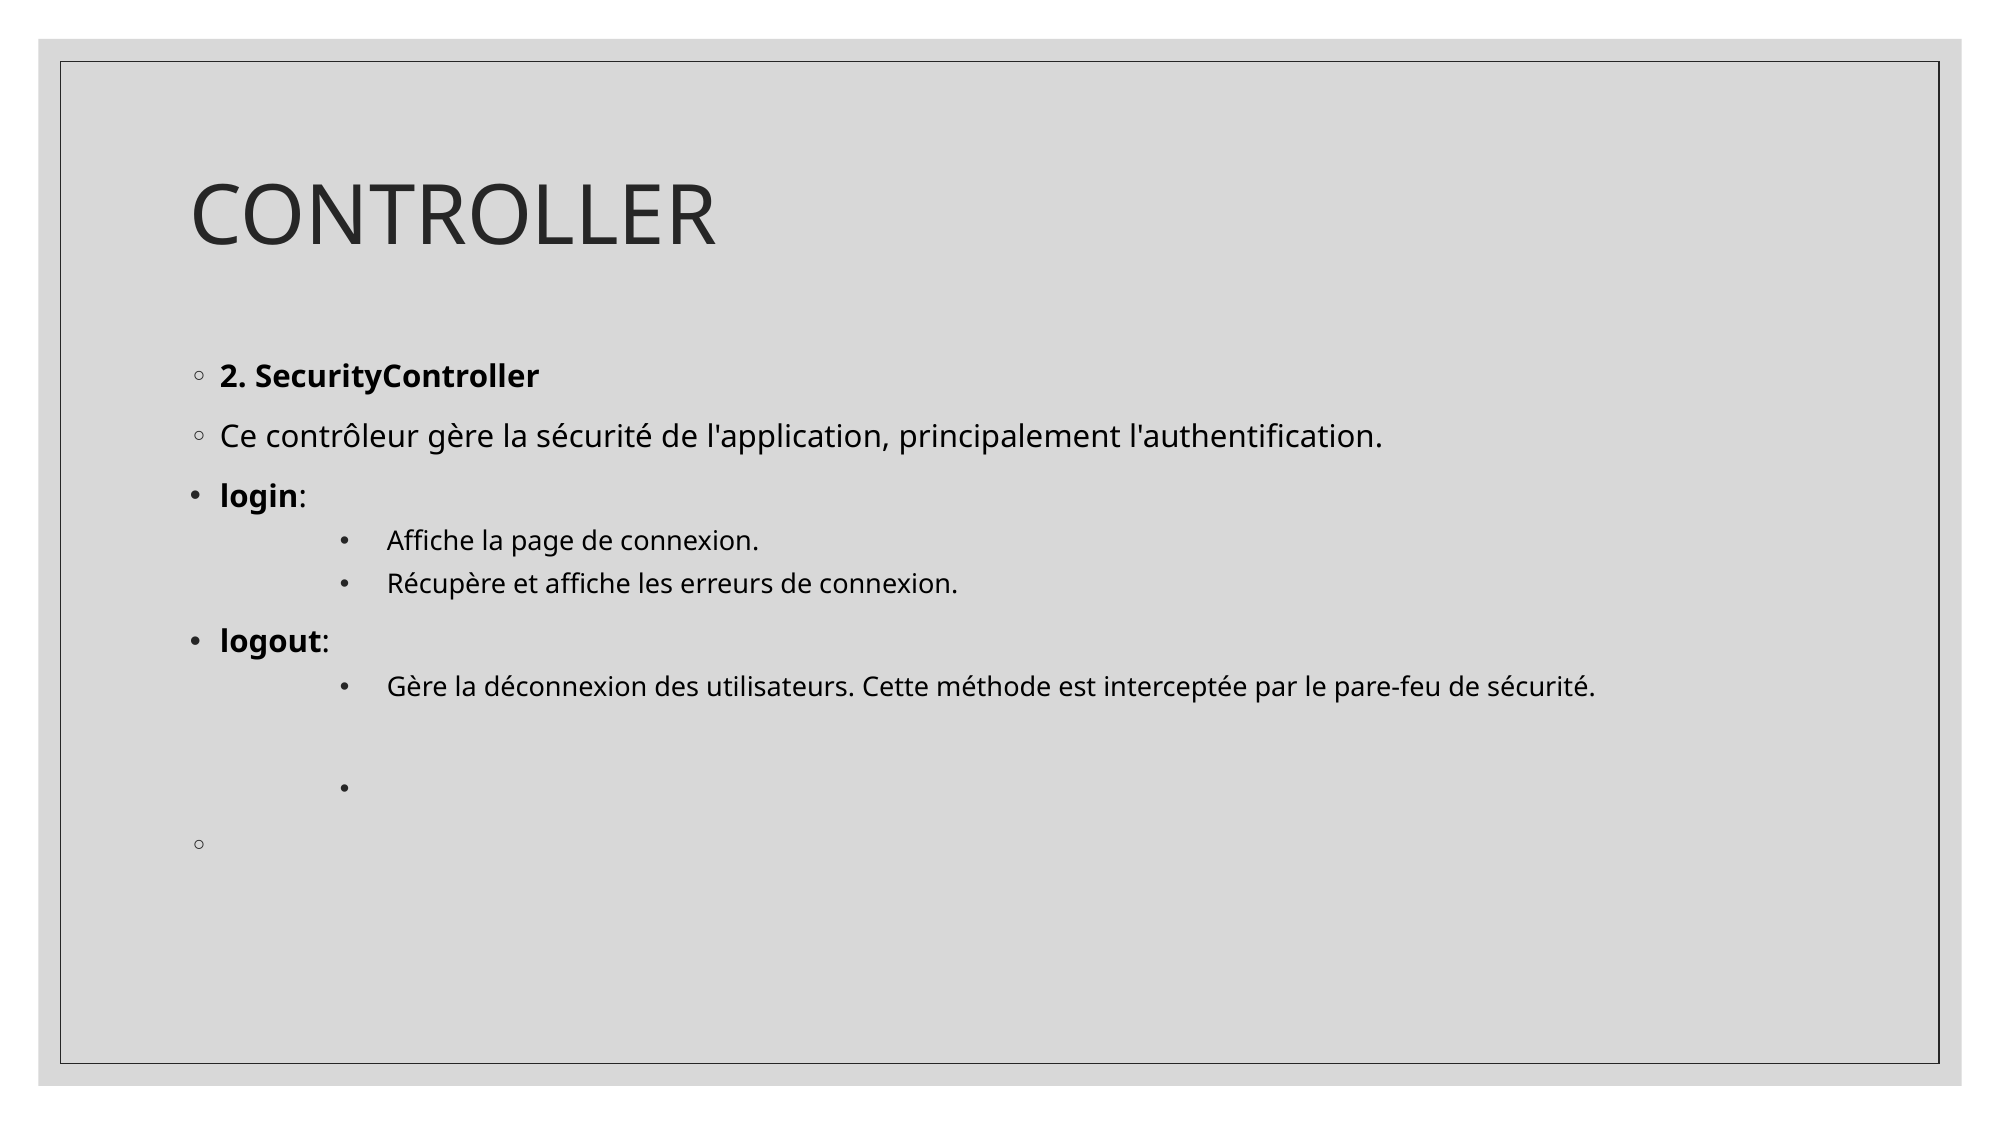

# CONTROLLER
2. SecurityController
Ce contrôleur gère la sécurité de l'application, principalement l'authentification.
login:
Affiche la page de connexion.
Récupère et affiche les erreurs de connexion.
logout:
Gère la déconnexion des utilisateurs. Cette méthode est interceptée par le pare-feu de sécurité.